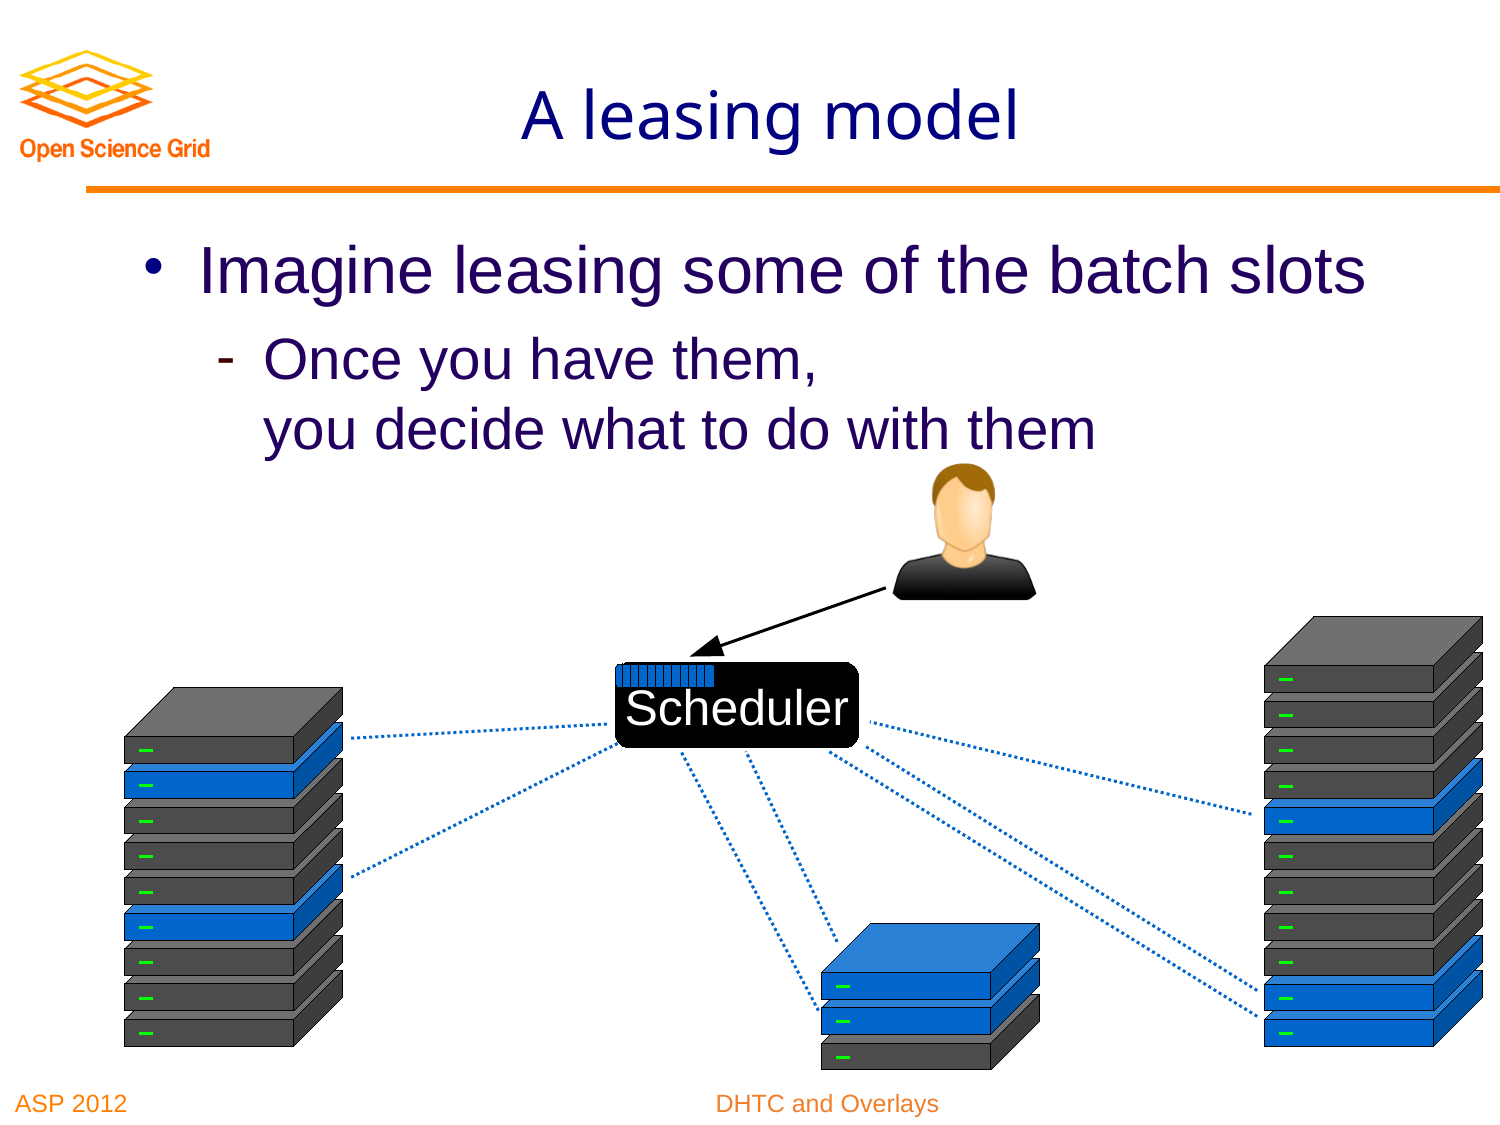

# A leasing model
Imagine leasing some of the batch slots
Once you have them,
you decide what to do with them
Scheduler